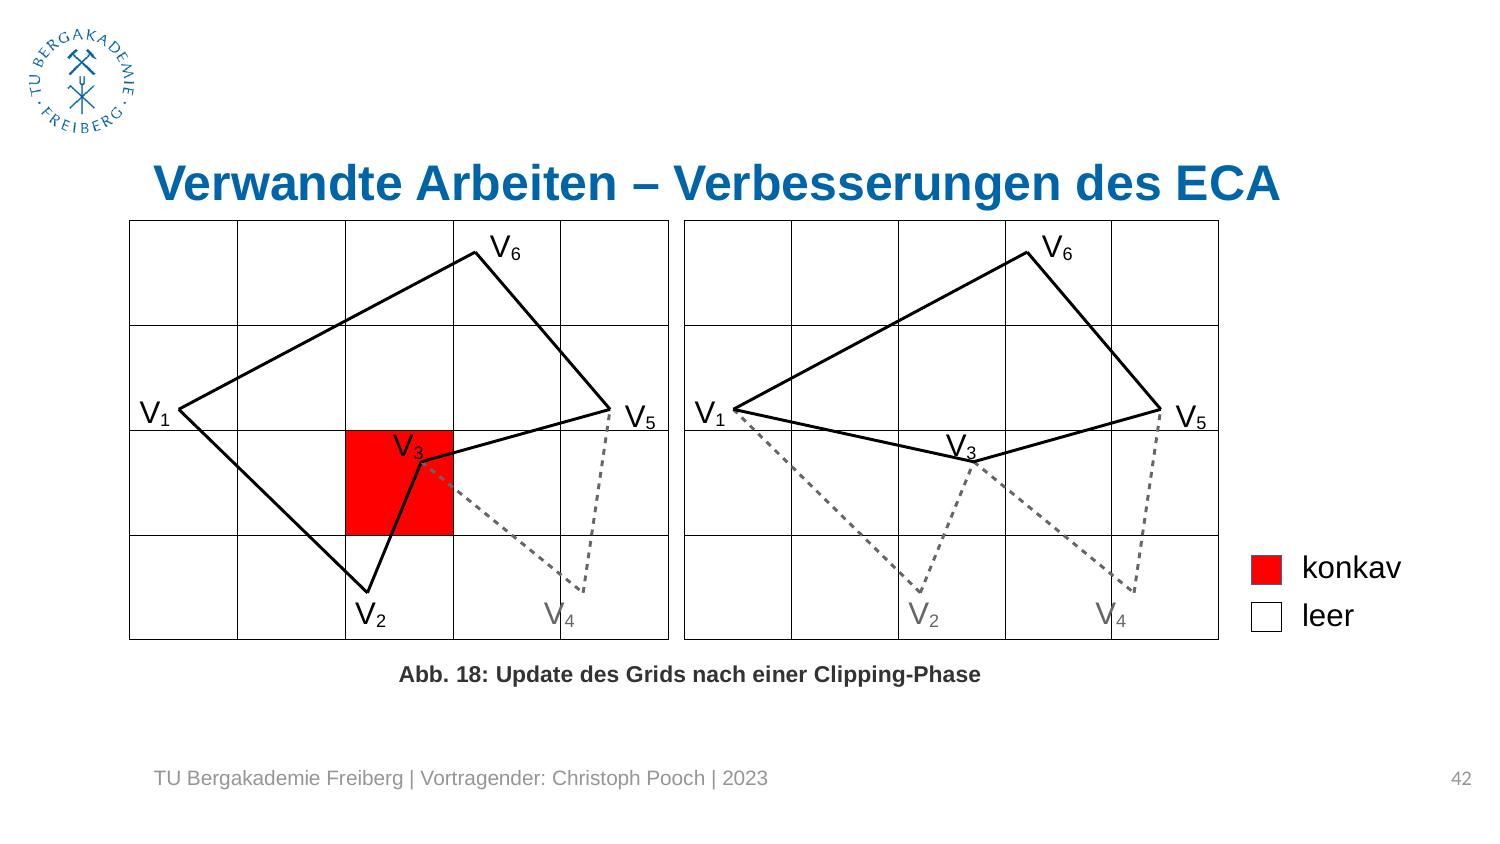

# Verwandte Arbeiten – Verbesserungen des ECA
V6
V6
V1
V1
V5
V5
V3
V3
konkav
V2
V4
V2
V4
leer
Abb. 18: Update des Grids nach einer Clipping-Phase
TU Bergakademie Freiberg | Vortragender: Christoph Pooch | 2023